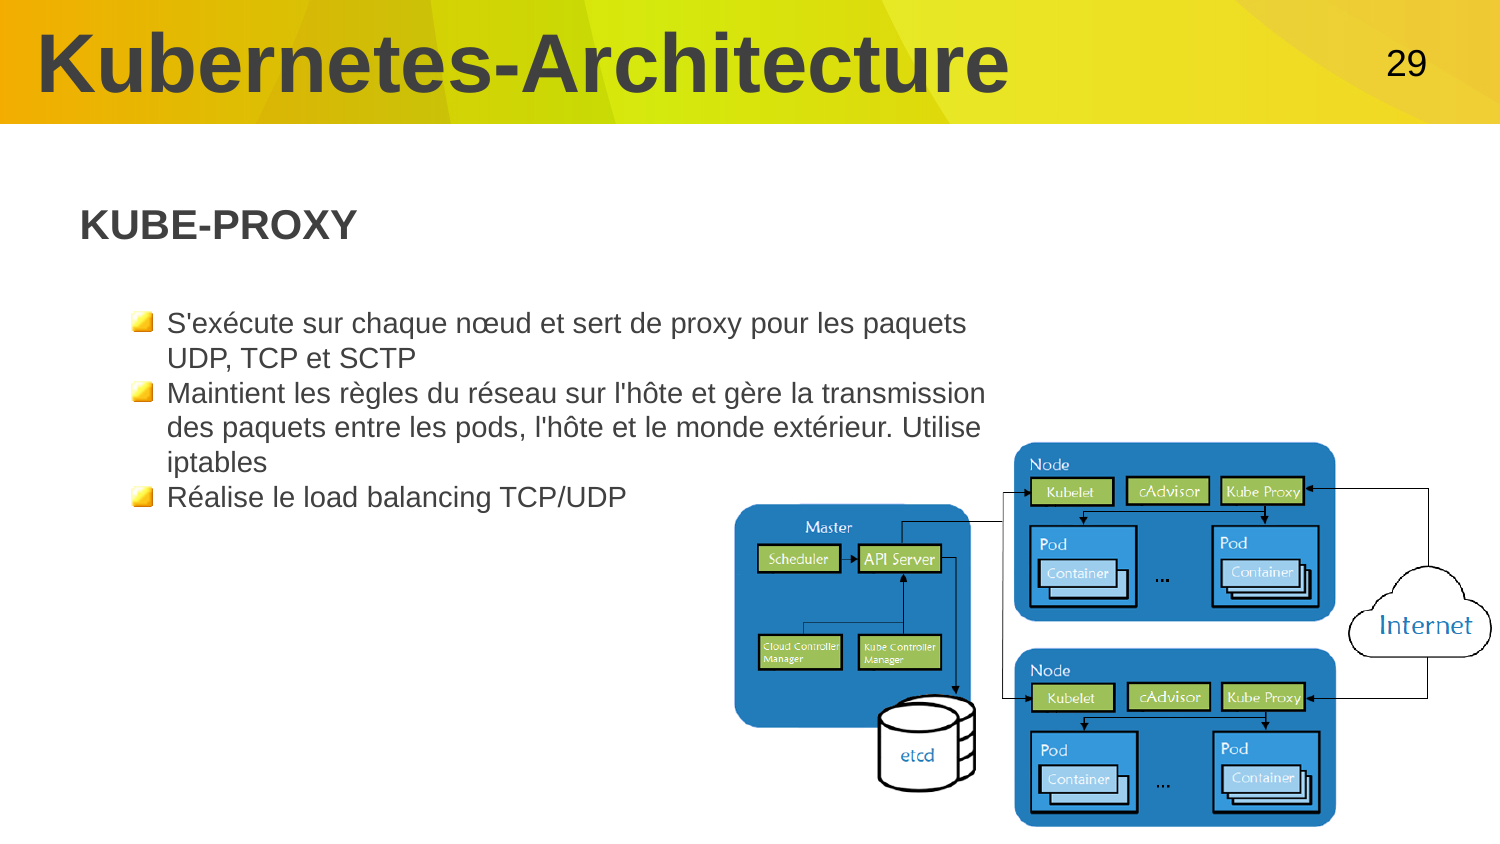

Kubernetes-Architecture
KUBE-PROXY
S'exécute sur chaque nœud et sert de proxy pour les paquets UDP, TCP et SCTP
Maintient les règles du réseau sur l'hôte et gère la transmission des paquets entre les pods, l'hôte et le monde extérieur. Utilise iptables
Réalise le load balancing TCP/UDP